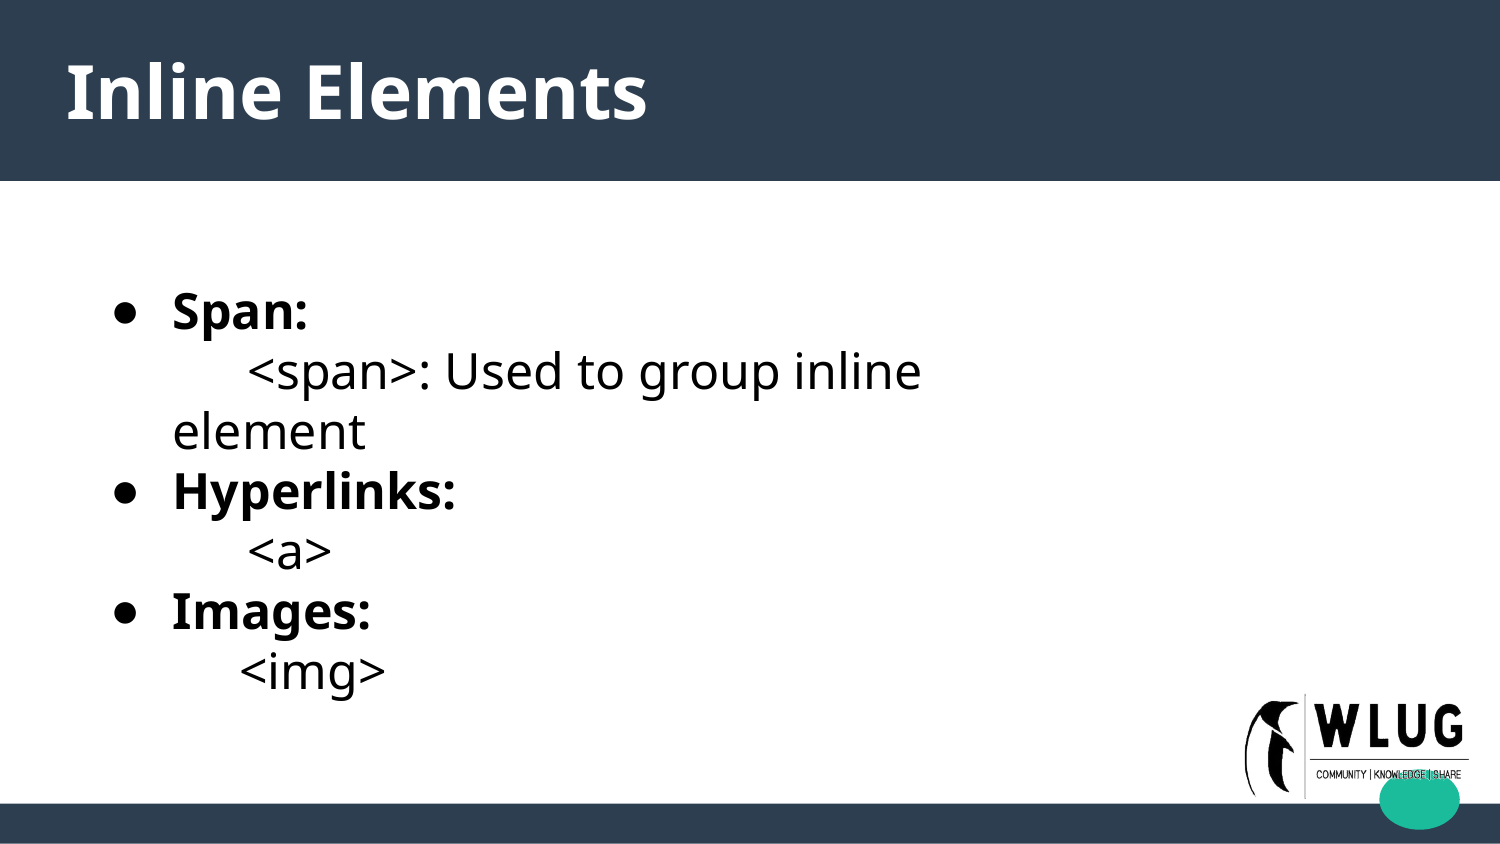

# Inline Elements
Span:
<span>: Used to group inline element
Hyperlinks:
<a>
Images:
<img>